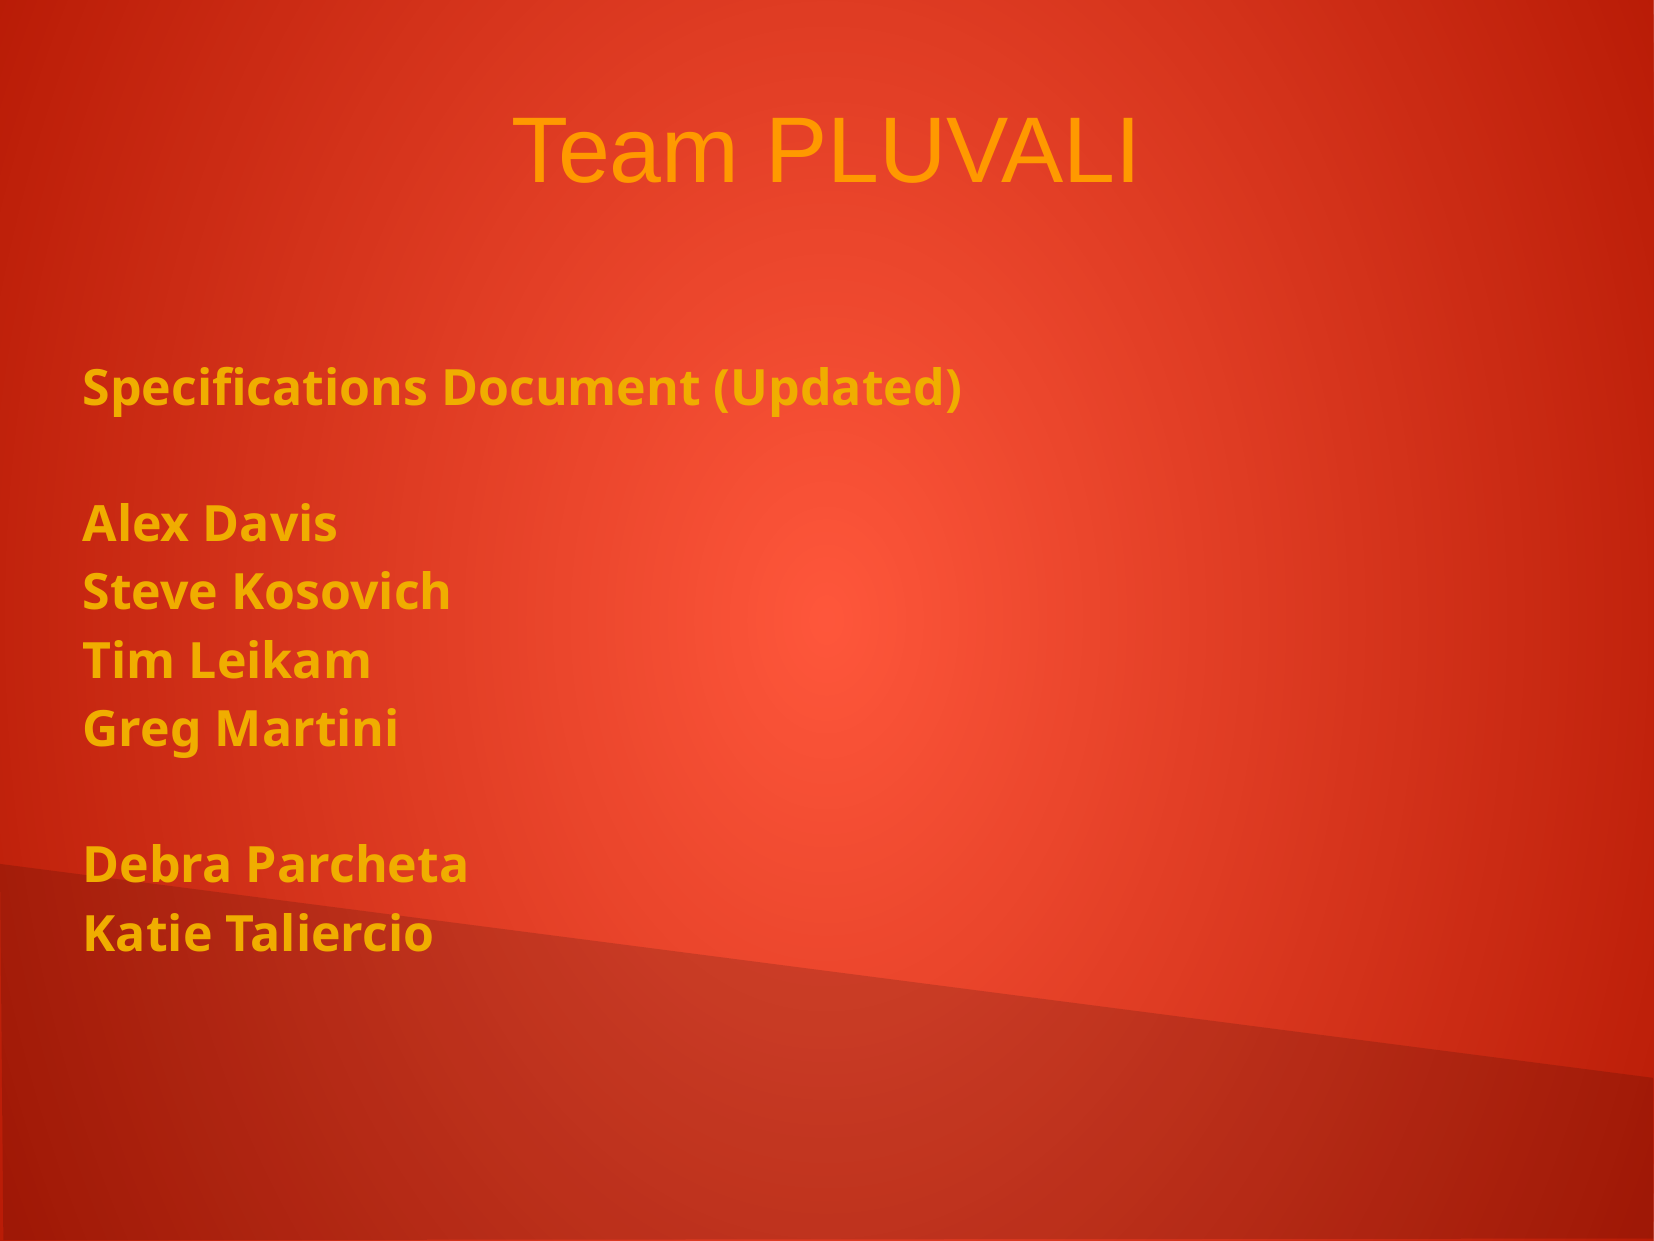

# Team PLUVALI
Specifications Document (Updated)
Alex Davis
Steve Kosovich
Tim Leikam
Greg Martini
Debra Parcheta
Katie Taliercio